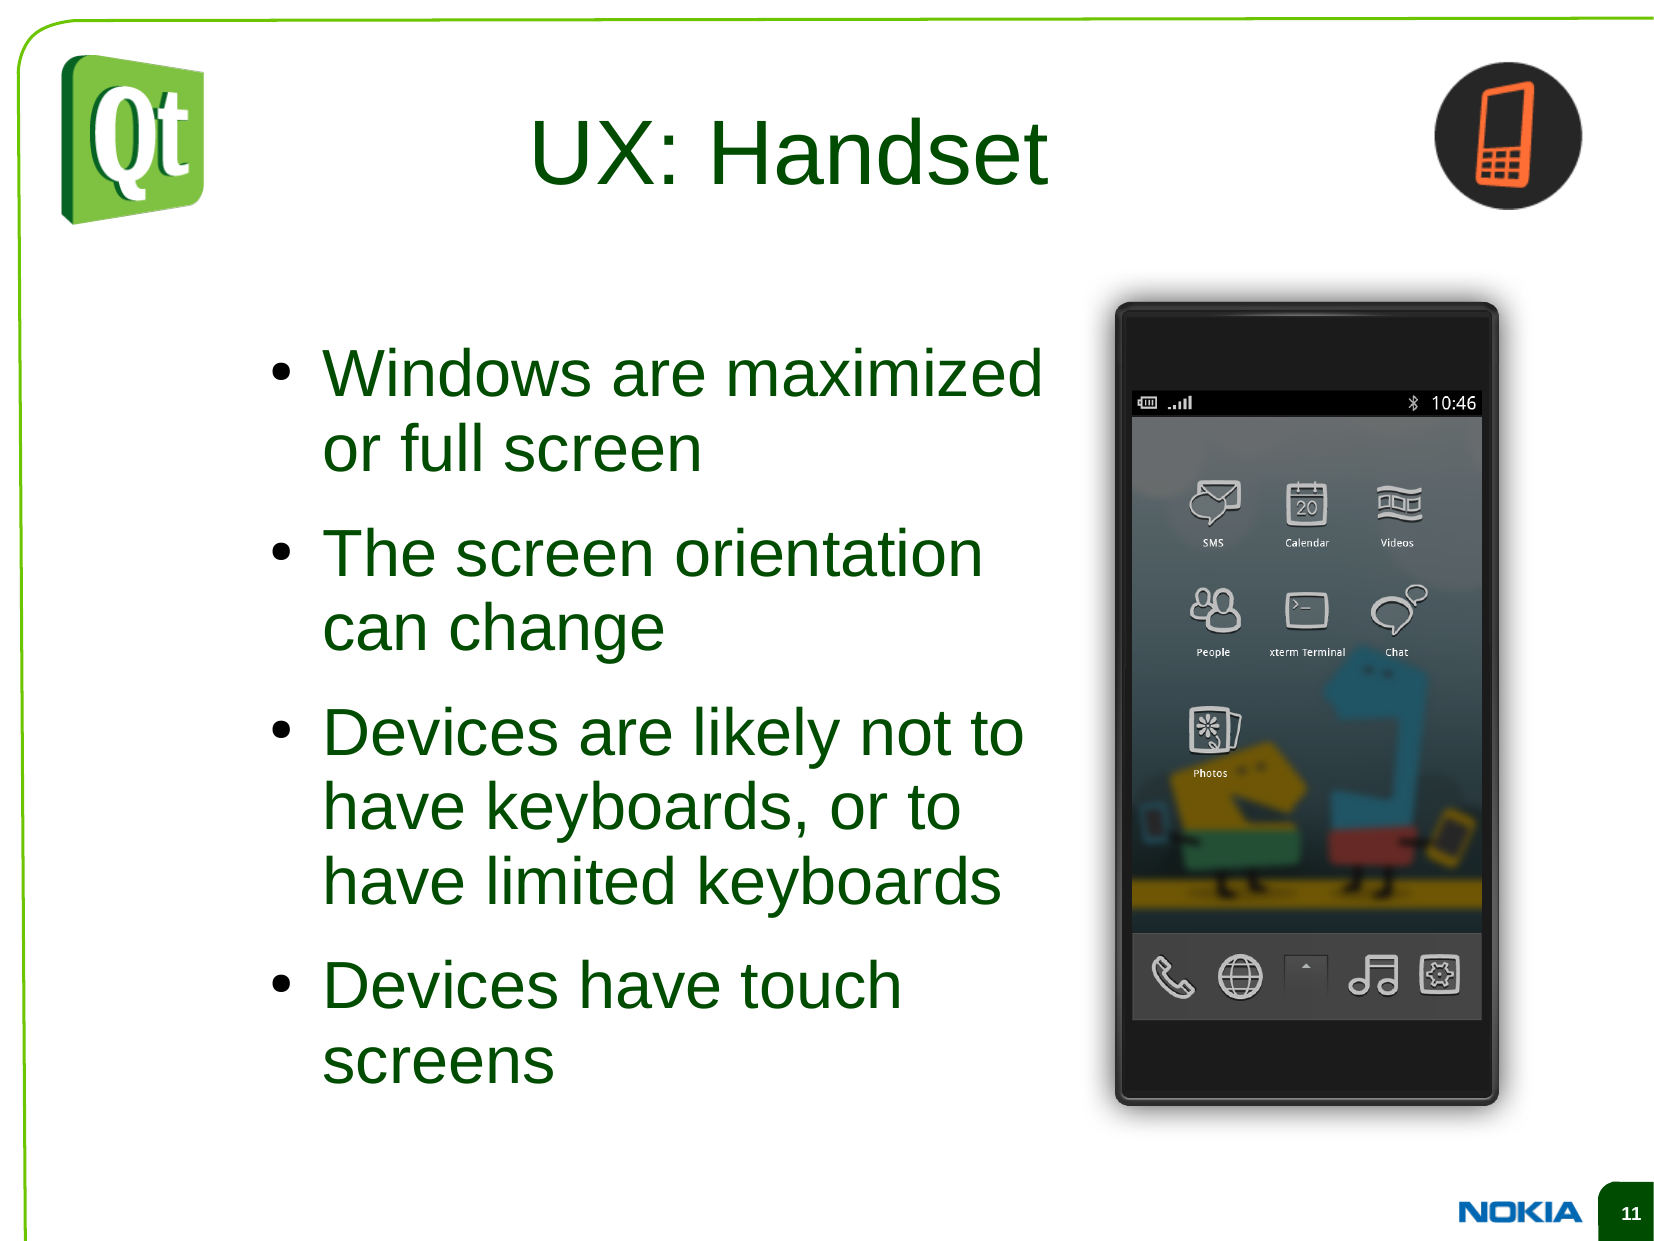

# UX: Handset
Windows are maximized
or full screen
The screen orientation
can change
Devices are likely not to
have keyboards, or to
have limited keyboards
Devices have touch
screens